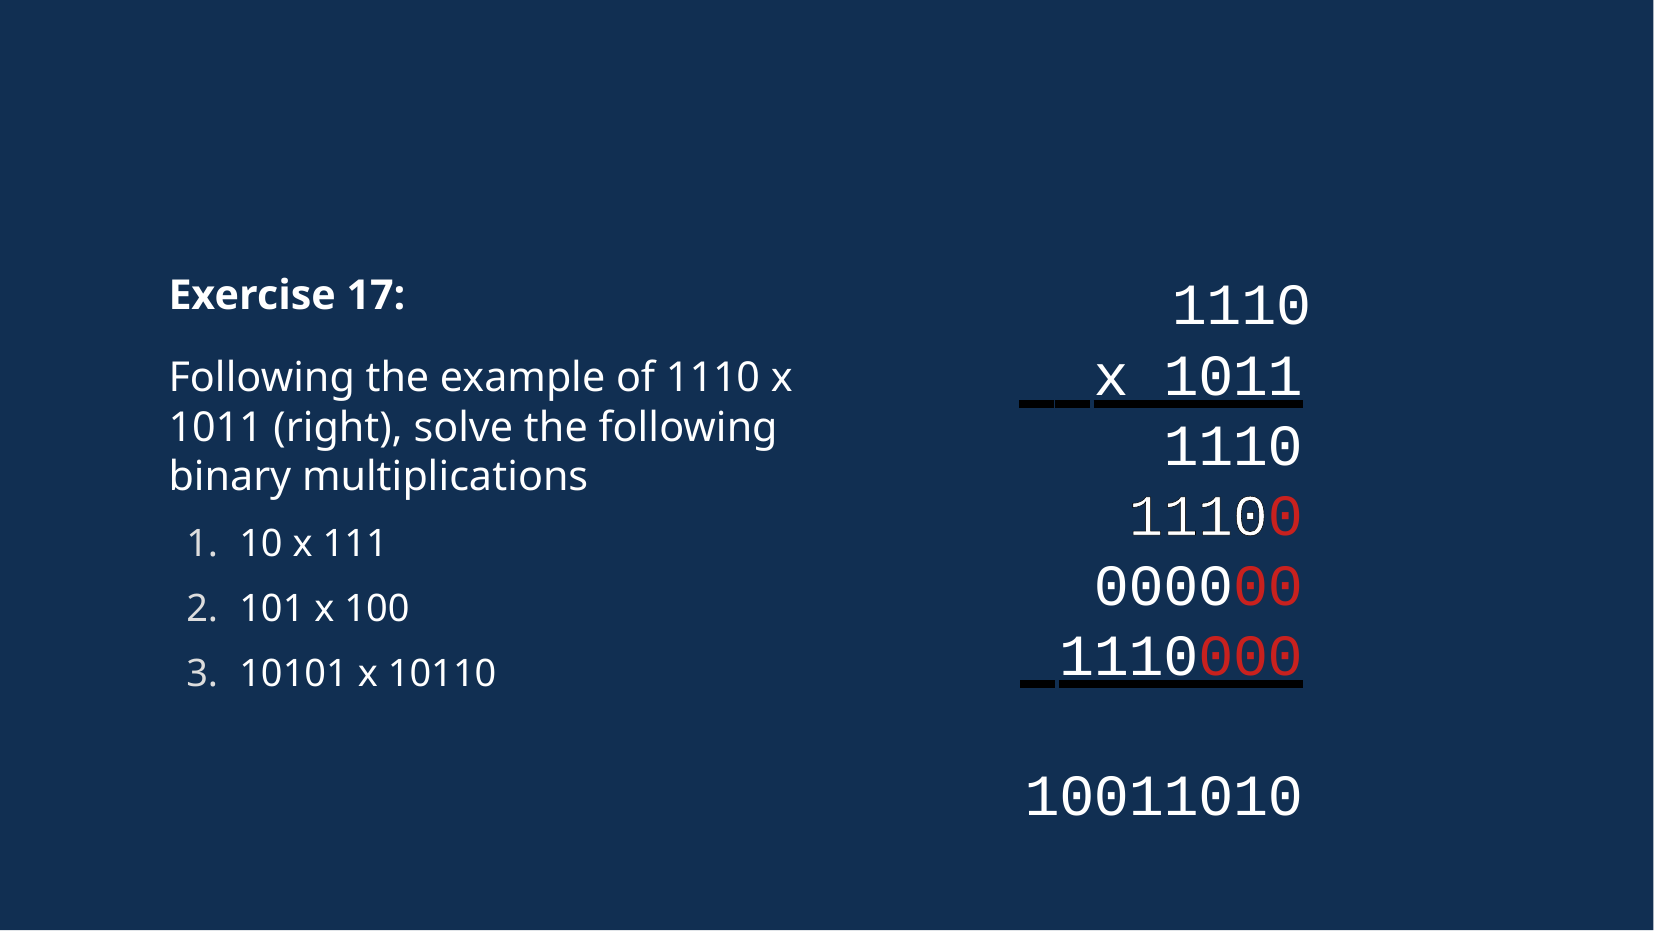

#
1110
 x 1011
1110
11100
000000
 1110000
10011010
Exercise 17:
Following the example of 1110 x 1011 (right), solve the following binary multiplications
10 x 111
101 x 100
10101 x 10110